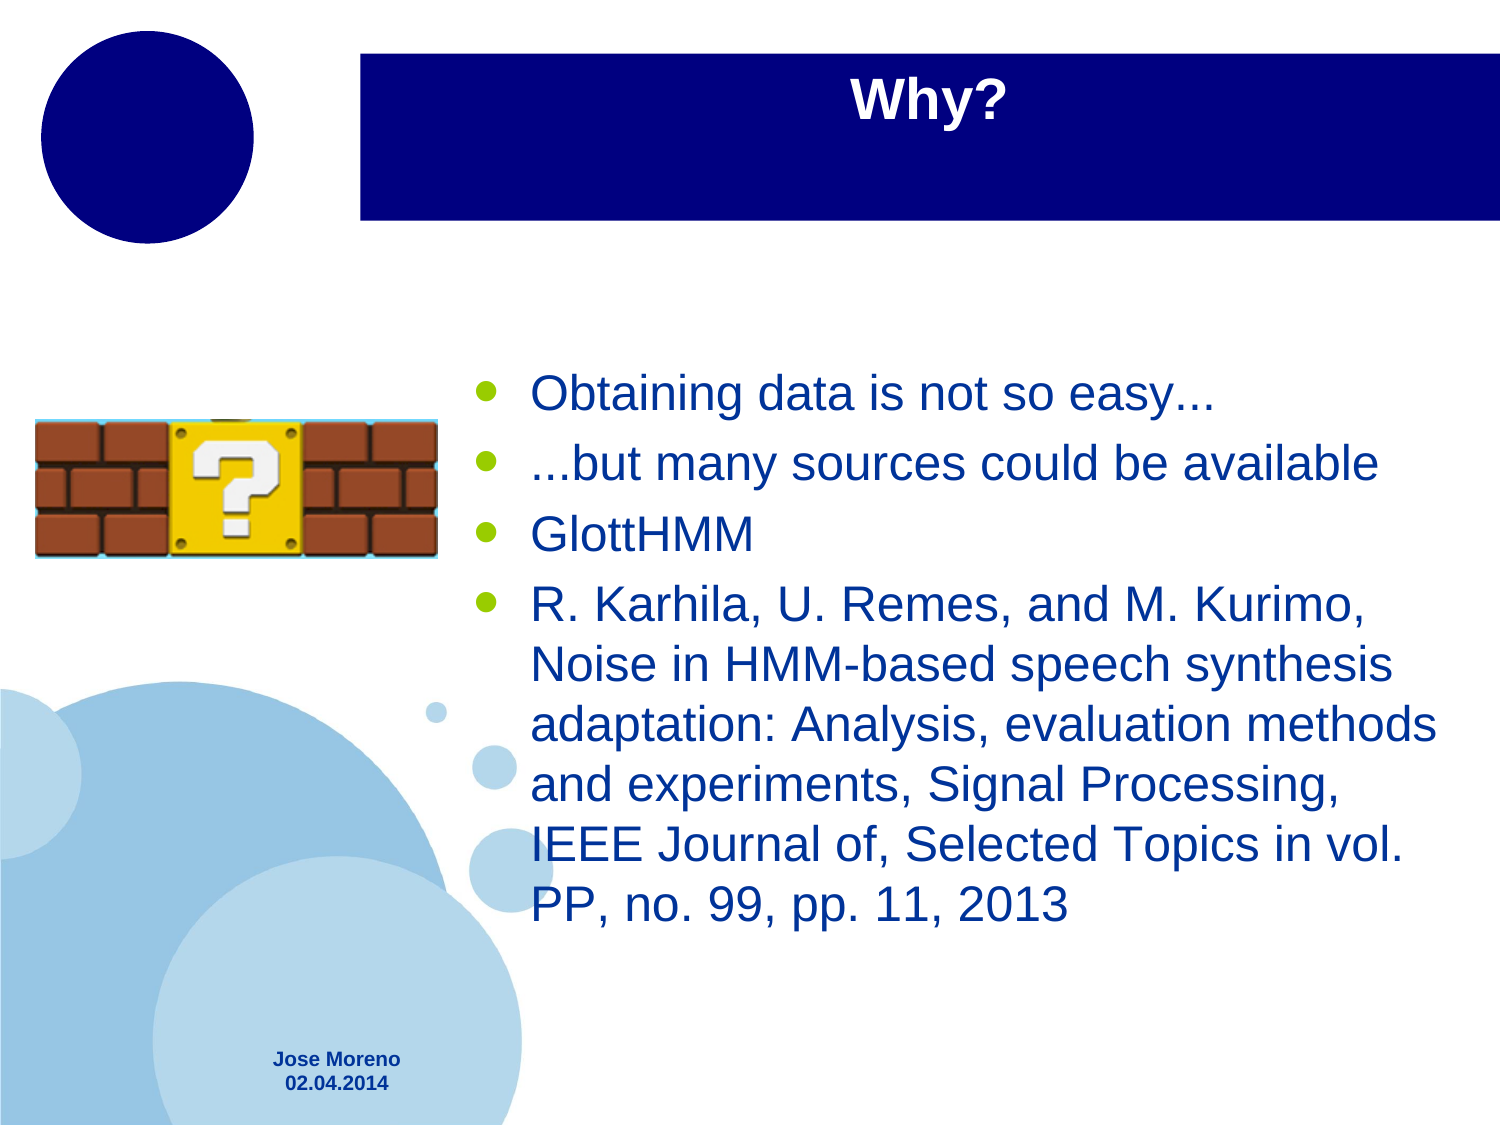

# Why?
Obtaining data is not so easy...
...but many sources could be available
GlottHMM
R. Karhila, U. Remes, and M. Kurimo, Noise in HMM-based speech synthesis adaptation: Analysis, evaluation methods and experiments, Signal Processing, IEEE Journal of, Selected Topics in vol. PP, no. 99, pp. 11, 2013